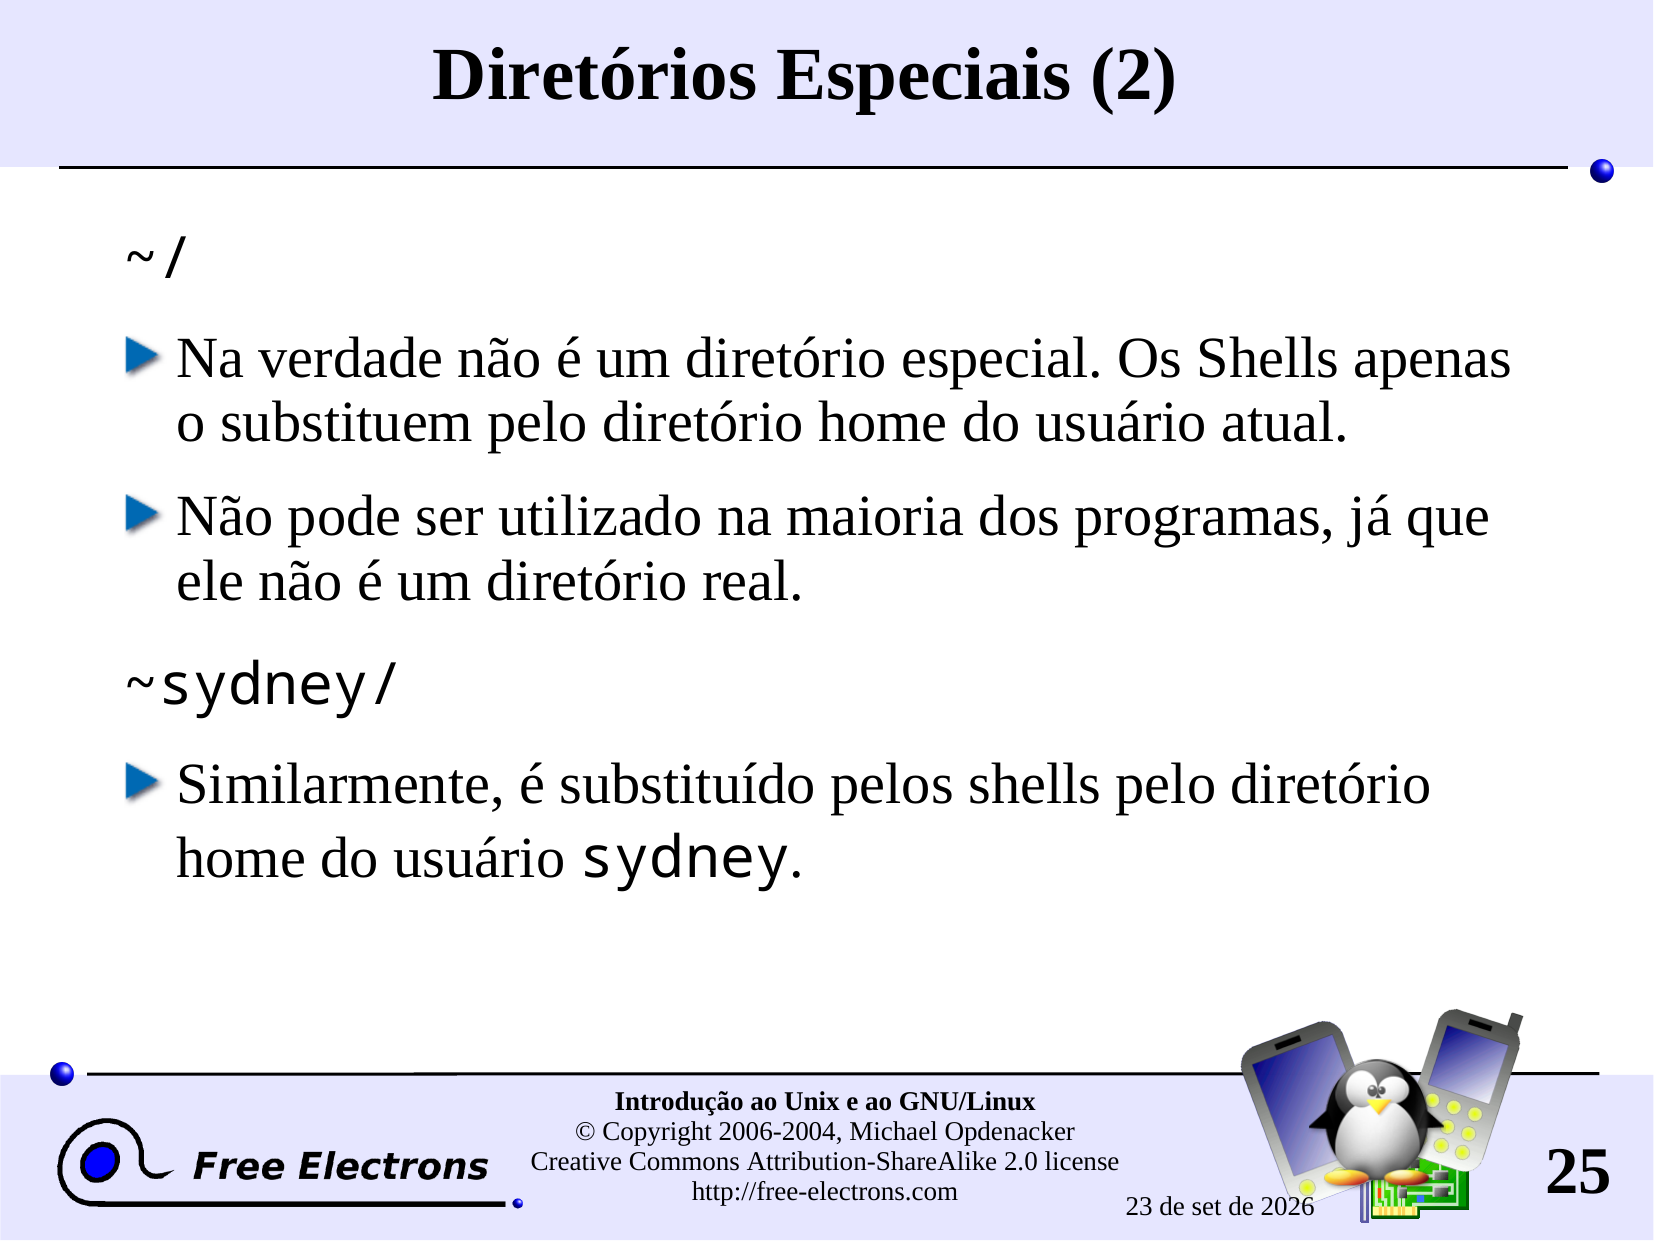

# Diretórios Especiais (2)
~/
Na verdade não é um diretório especial. Os Shells apenas o substituem pelo diretório home do usuário atual.
Não pode ser utilizado na maioria dos programas, já que ele não é um diretório real.
~sydney/
Similarmente, é substituído pelos shells pelo diretório home do usuário sydney.